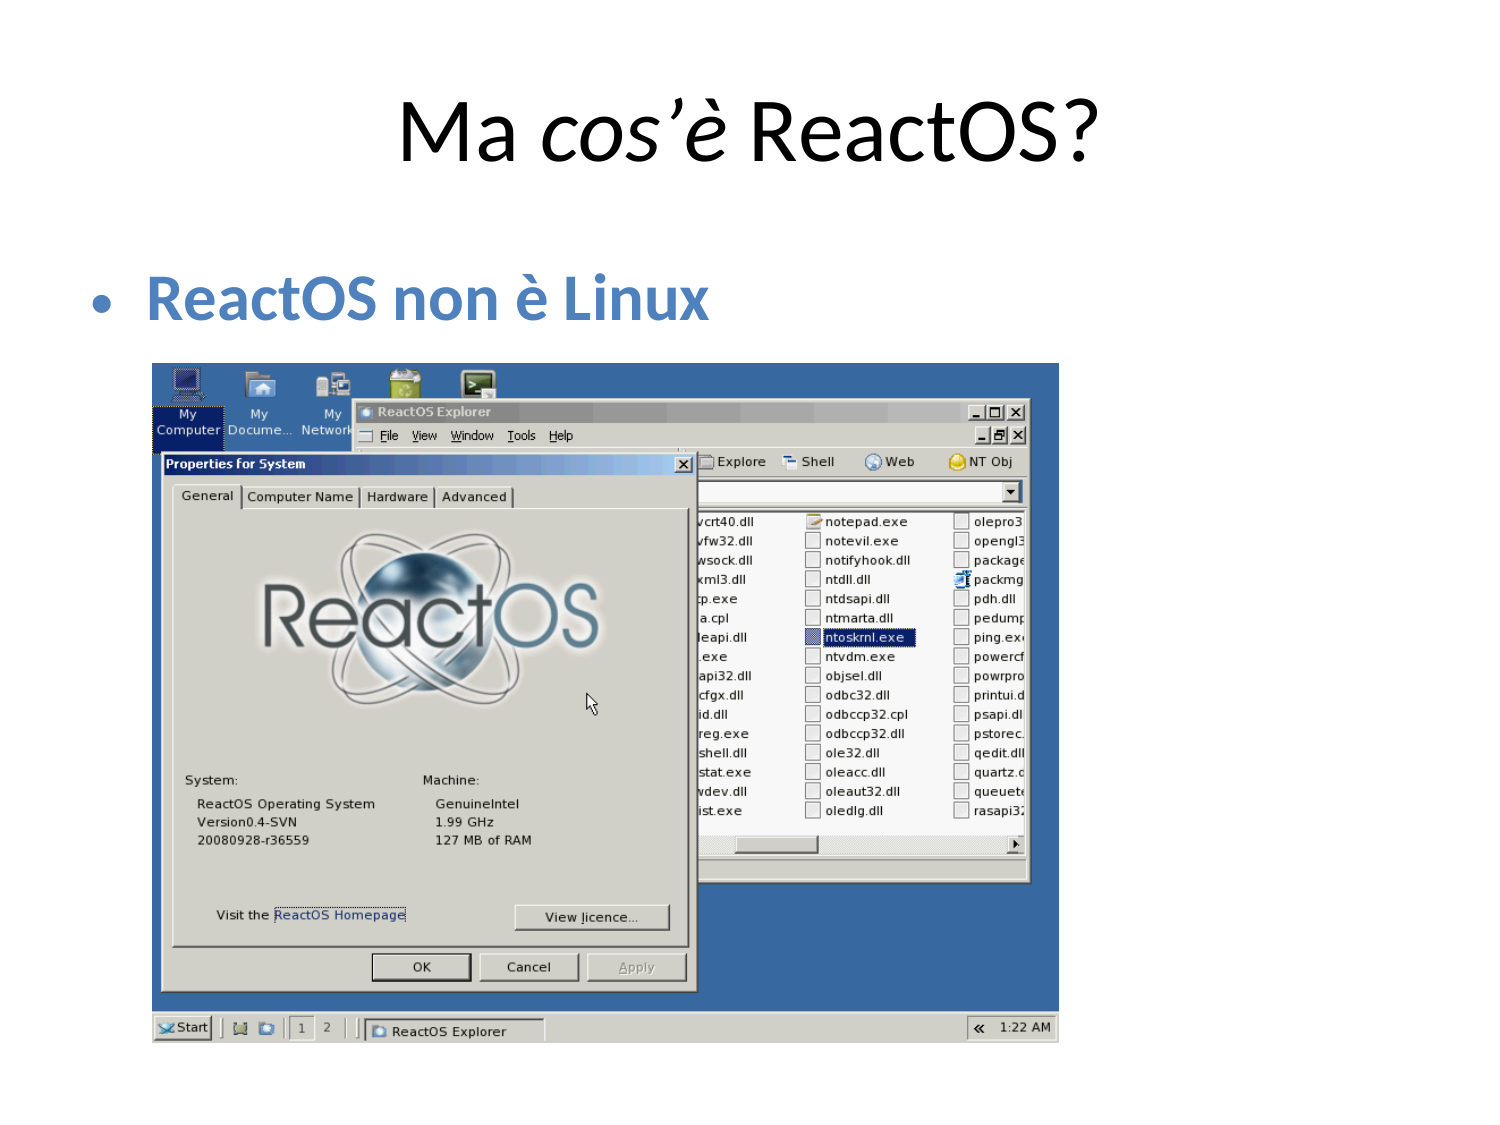

# Ma cos’è ReactOS?
ReactOS non è Linux